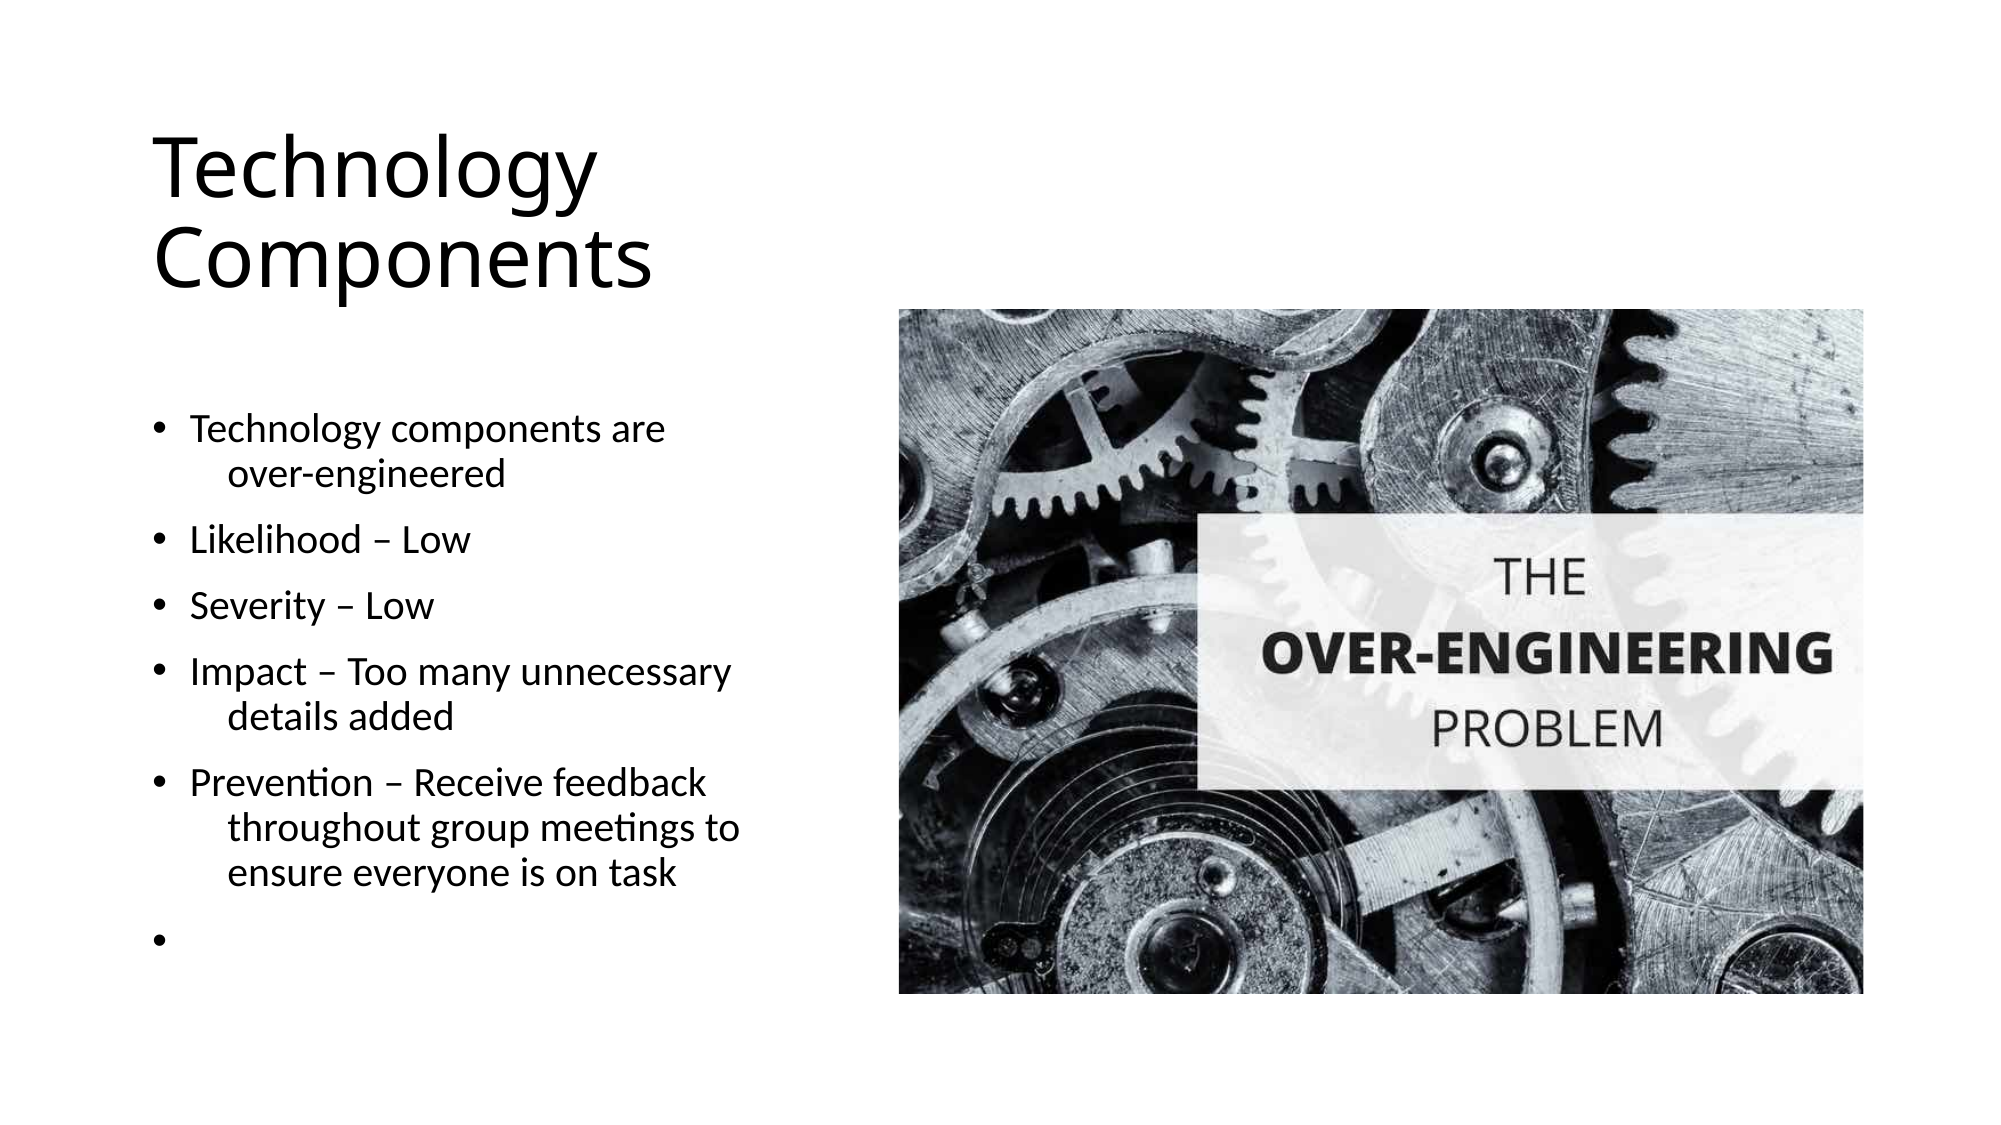

# Technology Components
Technology components are over-engineered
Likelihood – Low
Severity – Low
Impact – Too many unnecessary details added
Prevention – Receive feedback throughout group meetings to ensure everyone is on task